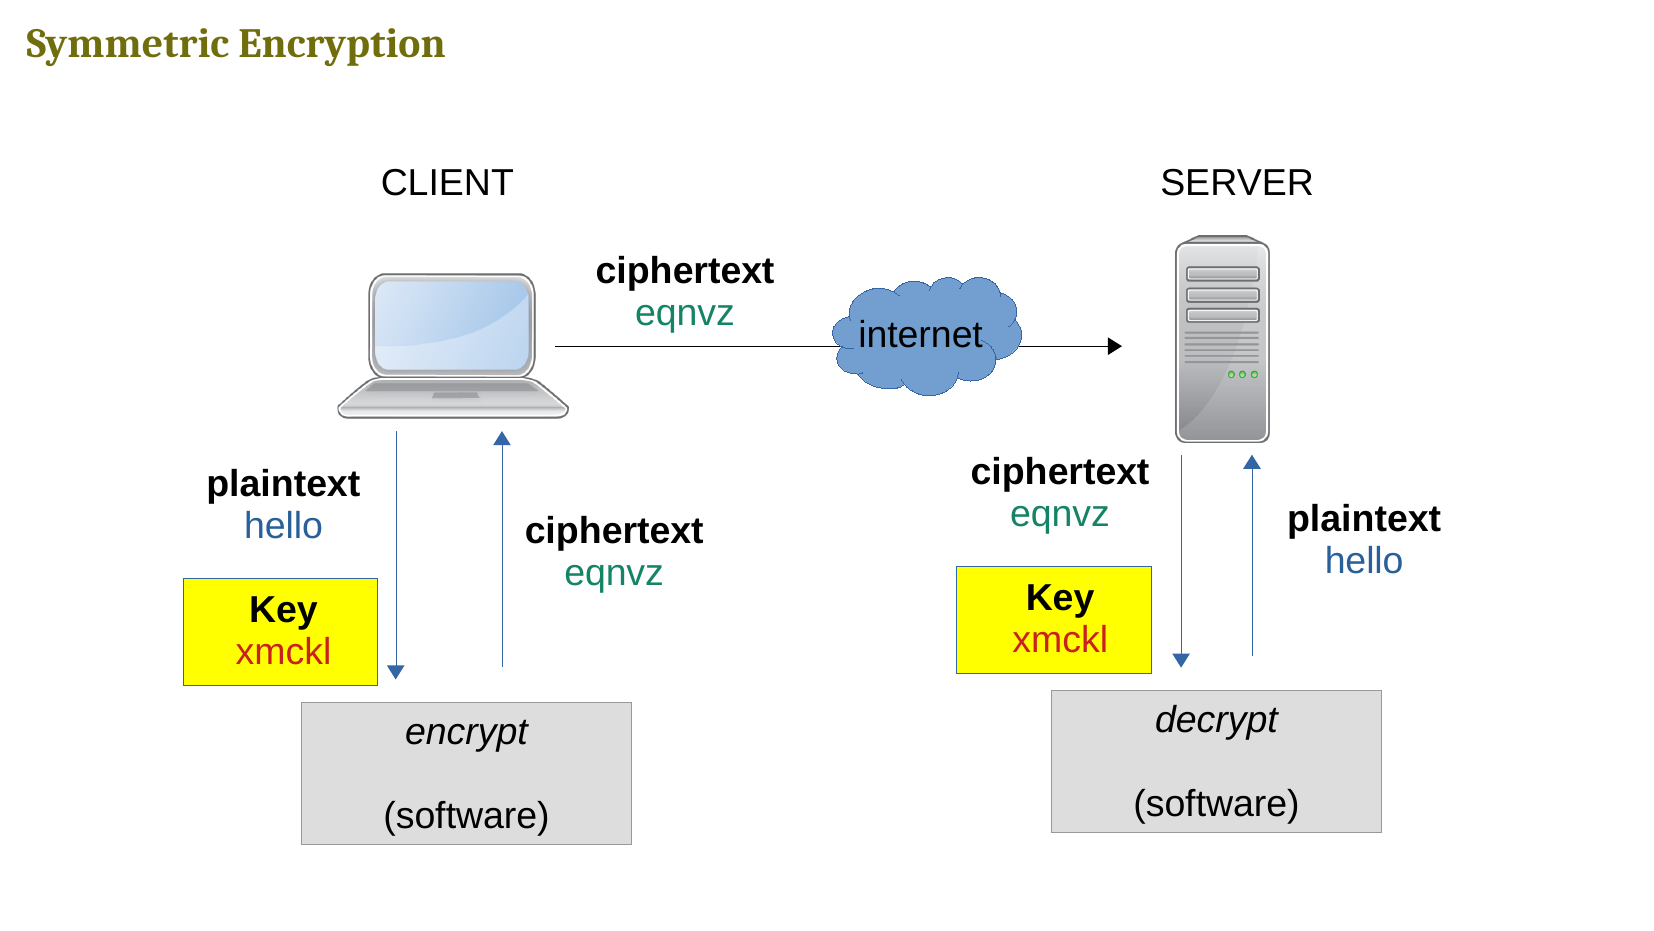

Symmetric Encryption
CLIENT
SERVER
ciphertext
eqnvz
internet
ciphertext
eqnvz
Key
xmckl
plaintext
hello
Key
xmckl
plaintext
hello
ciphertext
eqnvz
decrypt
(software)
encrypt
(software)